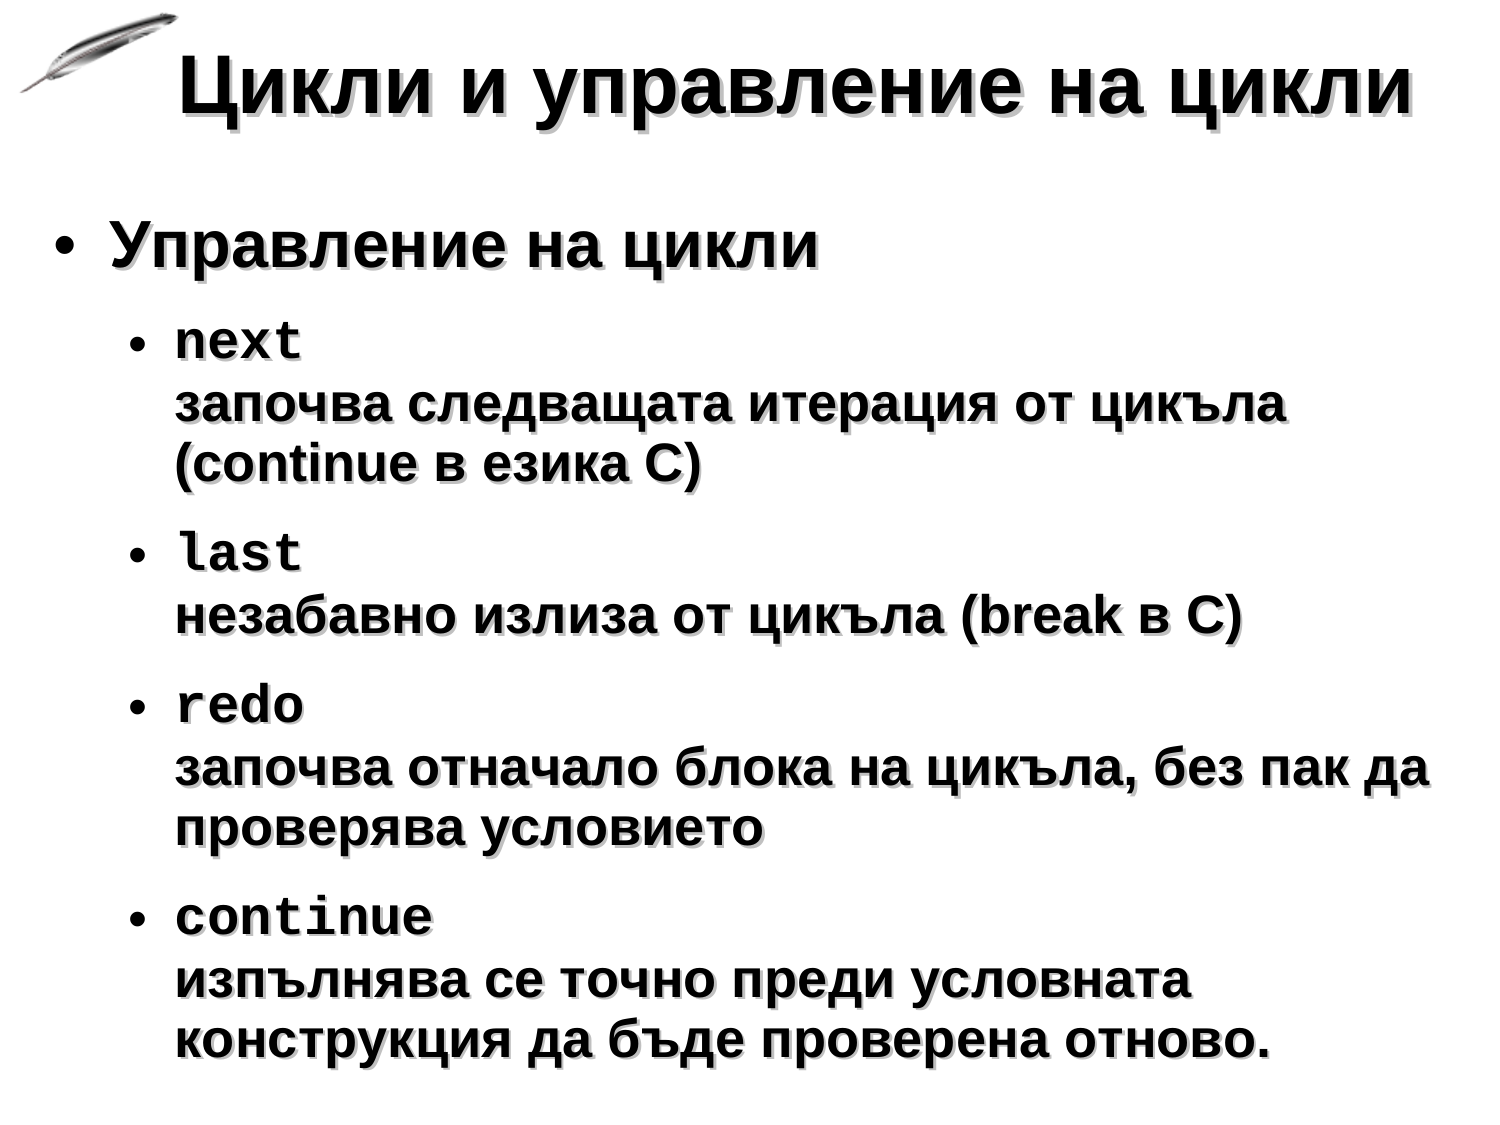

# Цикли и управление на цикли
Управление на цикли
next
започва следващата итерация от цикъла
(continue в езика C)
last
незабавно излиза от цикъла (break в C)
redo
започва отначало блока на цикъла, без пак да проверява условието
continue
изпълнява се точно преди условната конструкция да бъде проверена отново.